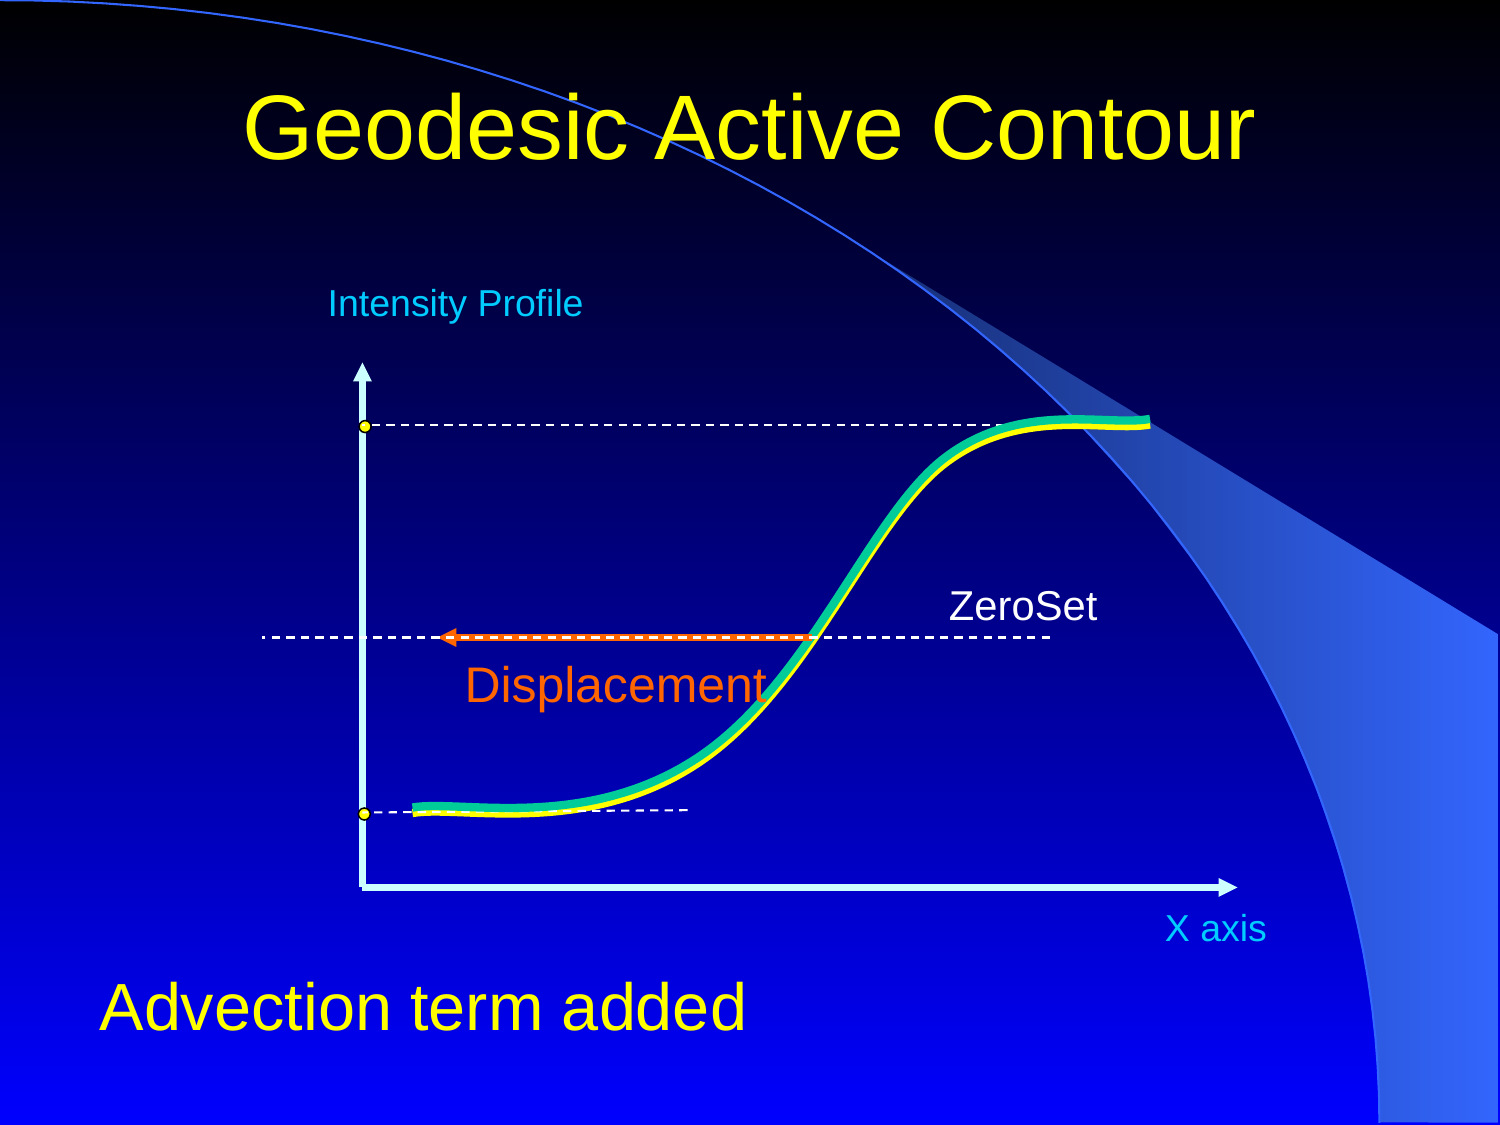

# Geodesic Active Contour
Intensity Profile
ZeroSet
Displacement
X axis
Advection term added